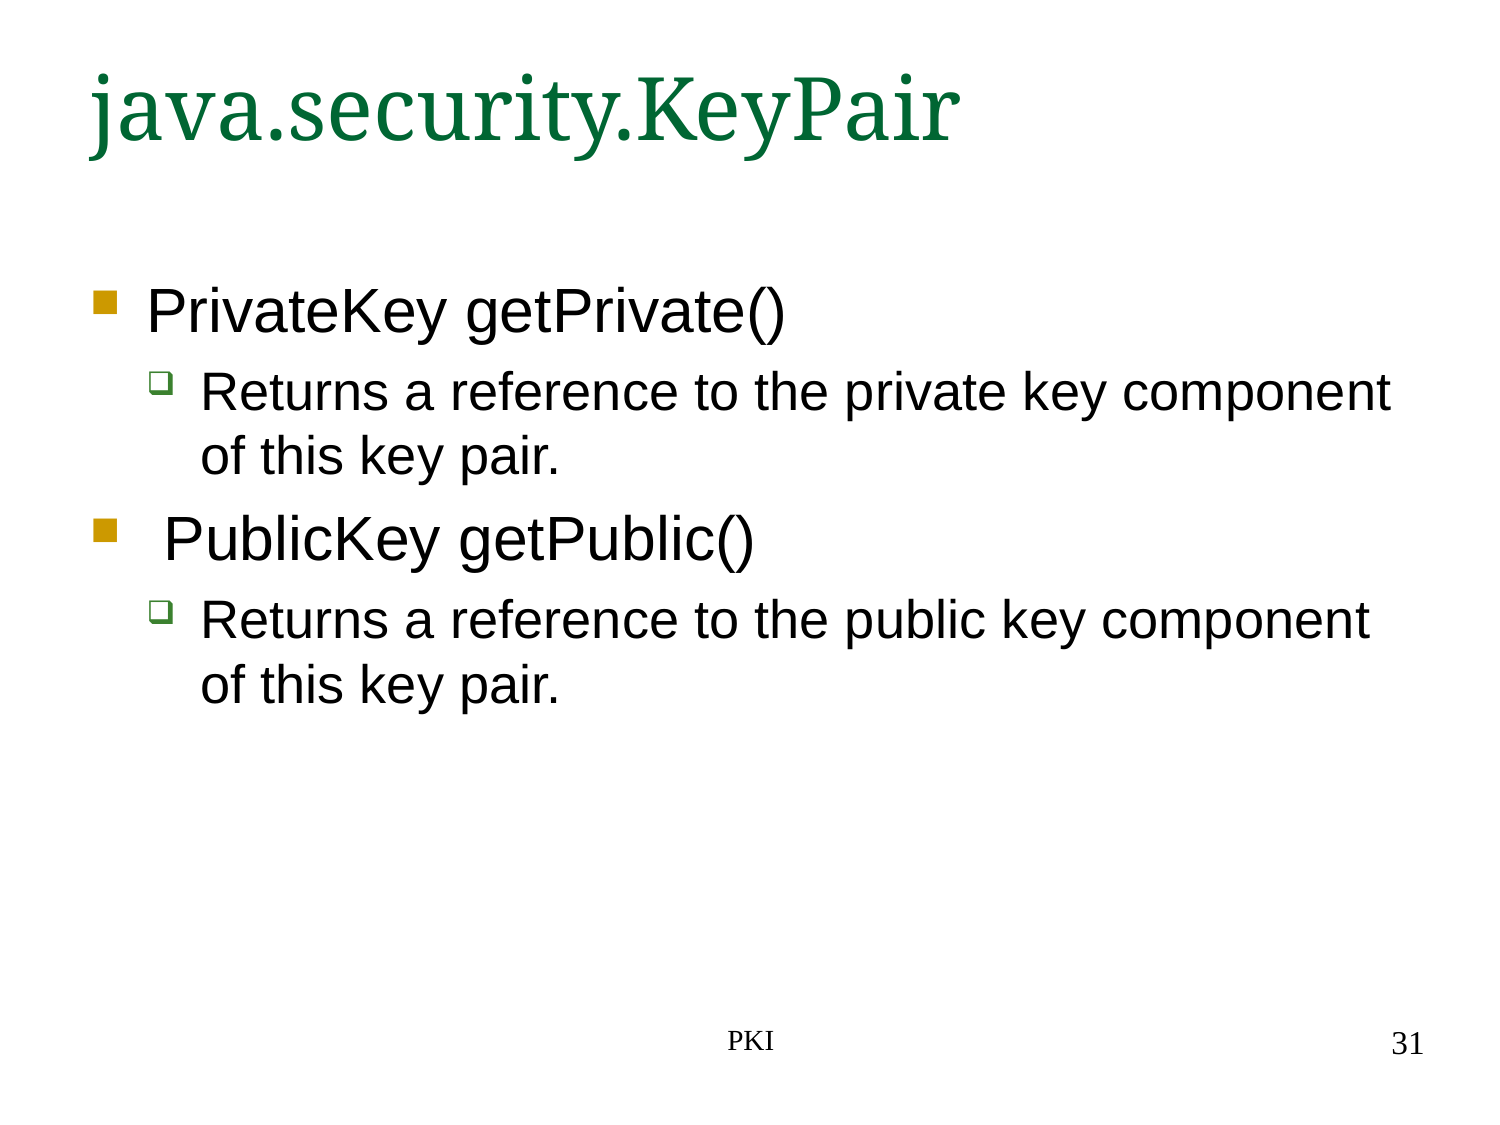

# java.security.KeyPair
PrivateKey getPrivate()
Returns a reference to the private key component of this key pair.
 PublicKey getPublic()
Returns a reference to the public key component of this key pair.
PKI
31